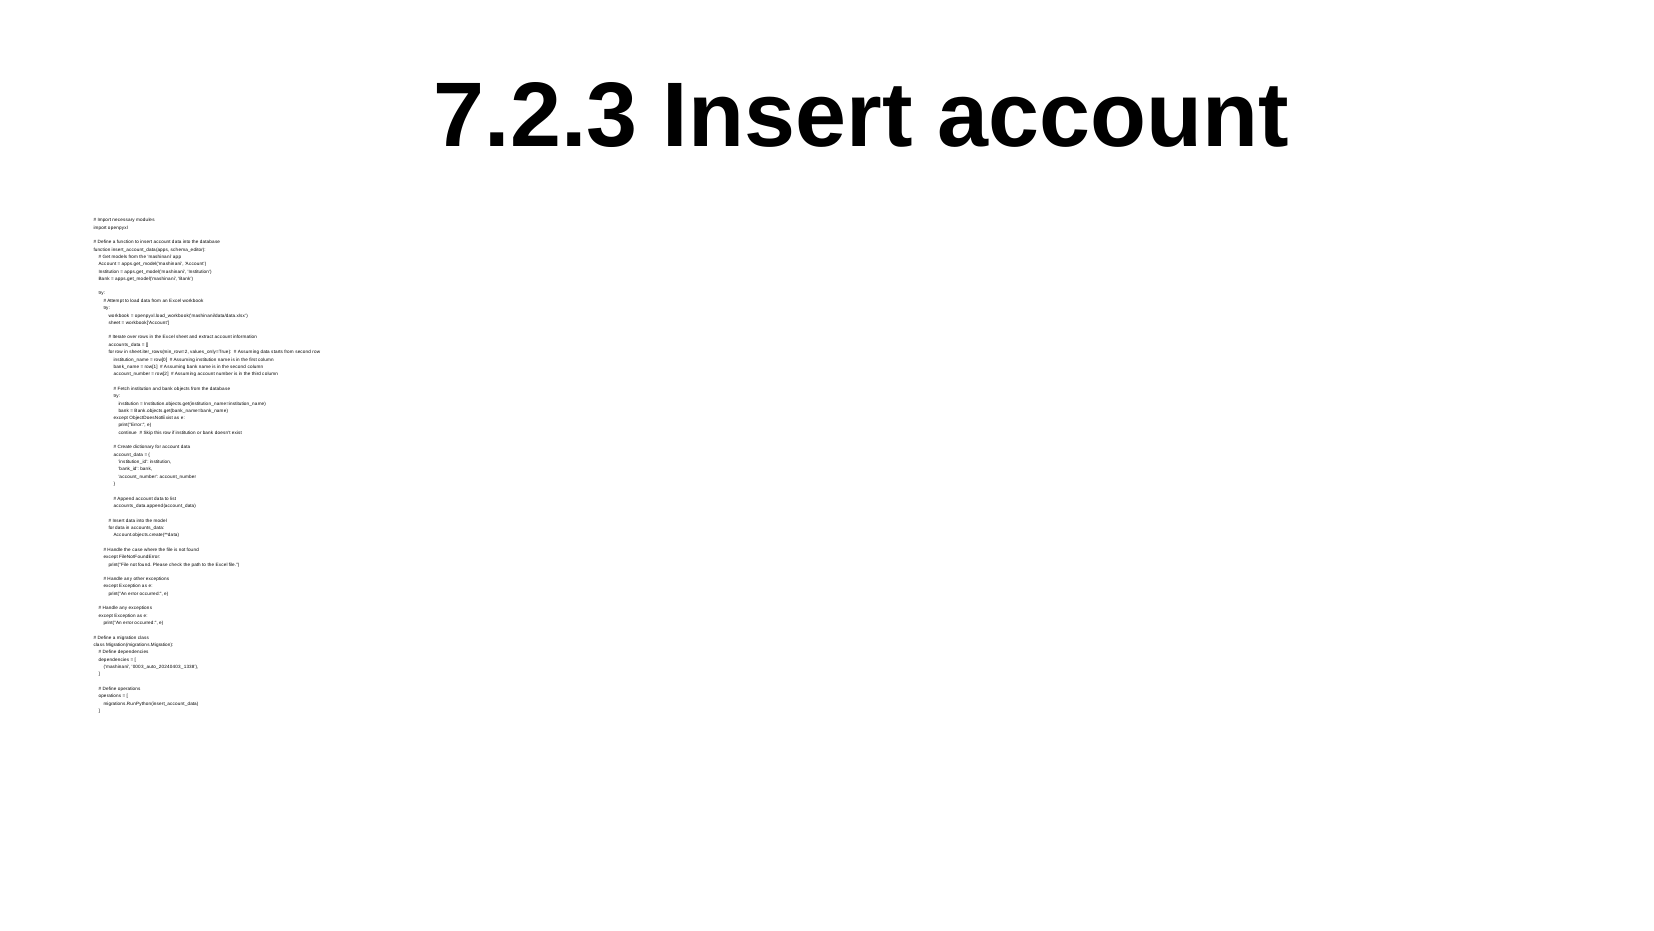

# 7.2.3 Insert account
# Import necessary modules
import openpyxl
# Define a function to insert account data into the database
function insert_account_data(apps, schema_editor):
 # Get models from the 'mashinani' app
 Account = apps.get_model('mashinani', 'Account')
 Institution = apps.get_model('mashinani', 'Institution')
 Bank = apps.get_model('mashinani', 'Bank')
 try:
 # Attempt to load data from an Excel workbook
 try:
 workbook = openpyxl.load_workbook('mashinani/data/data.xlsx')
 sheet = workbook['Account']
 # Iterate over rows in the Excel sheet and extract account information
 accounts_data = []
 for row in sheet.iter_rows(min_row=2, values_only=True): # Assuming data starts from second row
 institution_name = row[0] # Assuming institution name is in the first column
 bank_name = row[1] # Assuming bank name is in the second column
 account_number = row[2] # Assuming account number is in the third column
 # Fetch institution and bank objects from the database
 try:
 institution = Institution.objects.get(institution_name=institution_name)
 bank = Bank.objects.get(bank_name=bank_name)
 except ObjectDoesNotExist as e:
 print("Error:", e)
 continue # Skip this row if institution or bank doesn't exist
 # Create dictionary for account data
 account_data = {
 'institution_id': institution,
 'bank_id': bank,
 'account_number': account_number
 }
 # Append account data to list
 accounts_data.append(account_data)
 # Insert data into the model
 for data in accounts_data:
 Account.objects.create(**data)
 # Handle the case where the file is not found
 except FileNotFoundError:
 print("File not found. Please check the path to the Excel file.")
 # Handle any other exceptions
 except Exception as e:
 print("An error occurred:", e)
 # Handle any exceptions
 except Exception as e:
 print("An error occurred:", e)
# Define a migration class
class Migration(migrations.Migration):
 # Define dependencies
 dependencies = [
 ('mashinani', '0003_auto_20240403_1338'),
 ]
 # Define operations
 operations = [
 migrations.RunPython(insert_account_data)
 ]